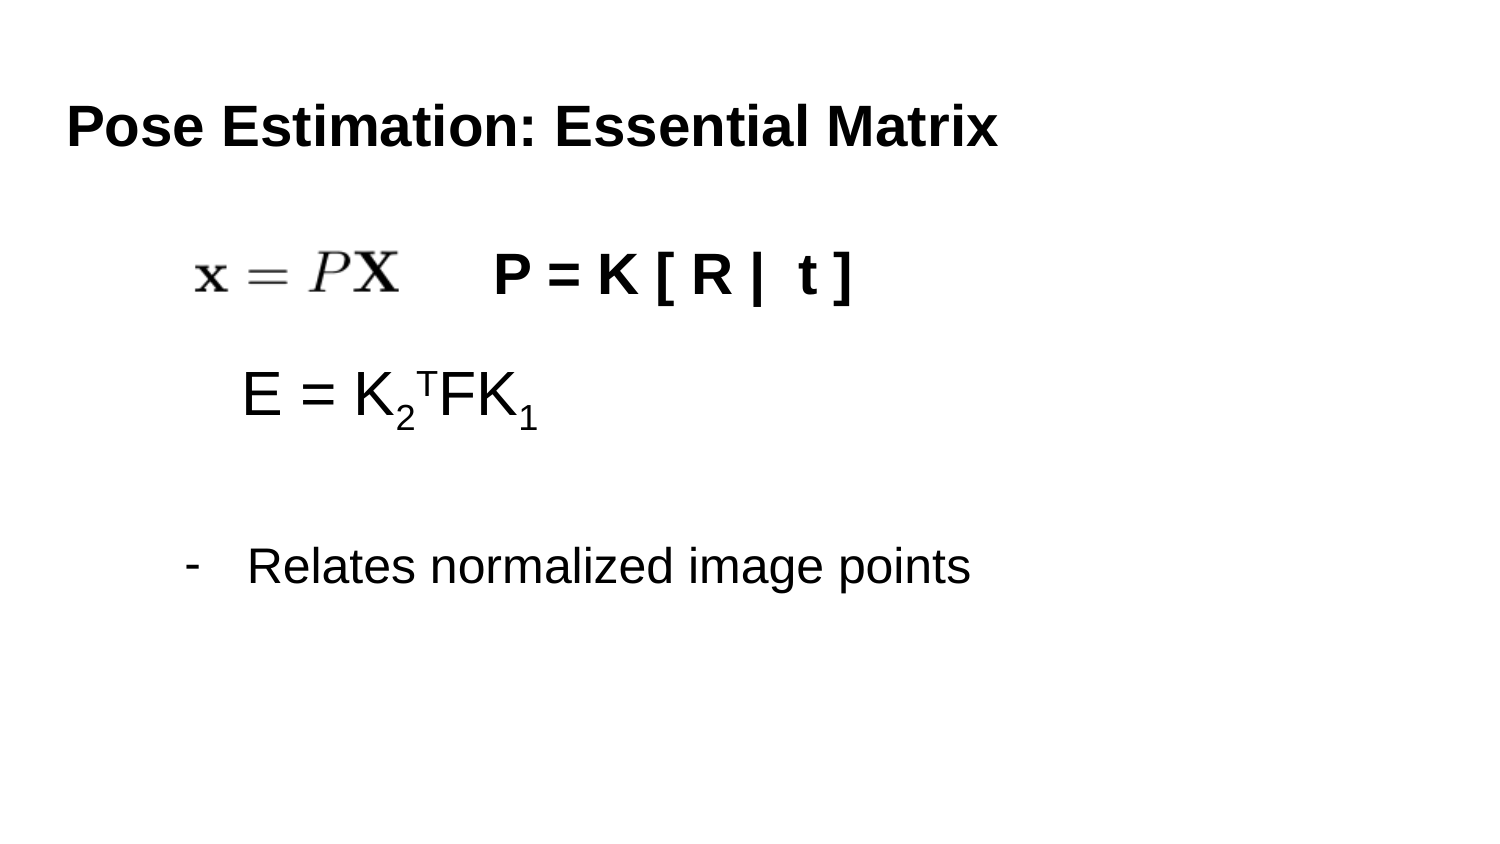

# Pose Estimation: Essential Matrix
P = K [ R | t ]
E = K2TFK1
Relates normalized image points